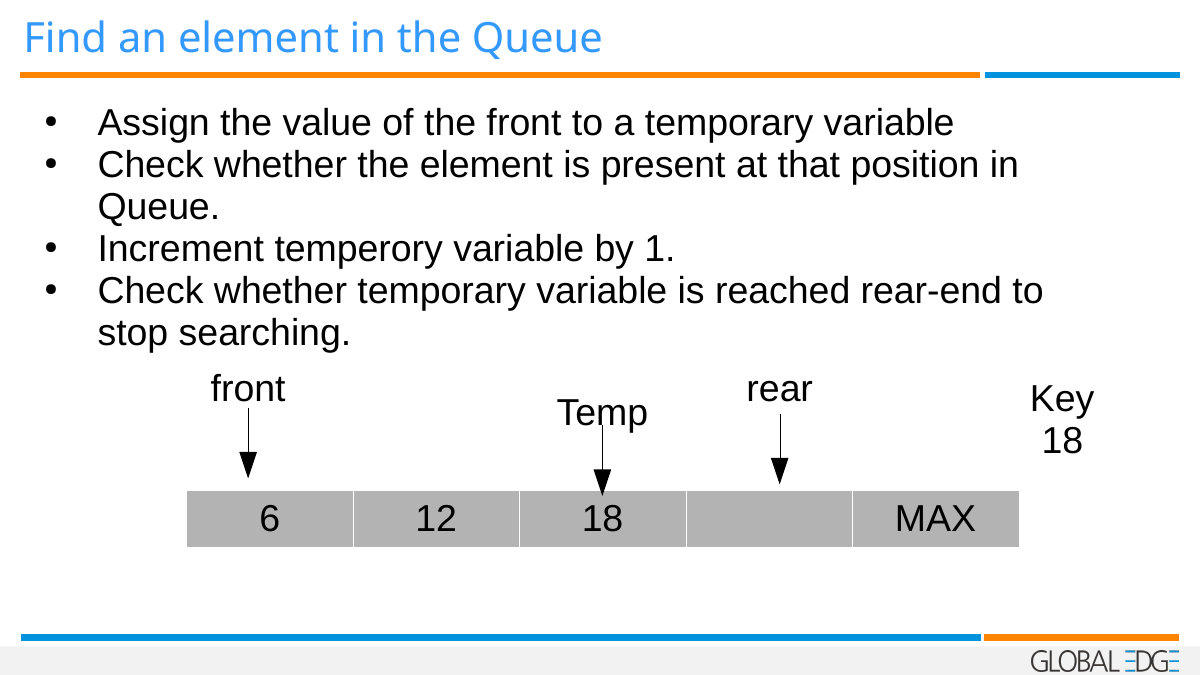

# Find an element in the Queue
Assign the value of the front to a temporary variable
Check whether the element is present at that position in Queue.
Increment temperory variable by 1.
Check whether temporary variable is reached rear-end to stop searching.
front
rear
 Key
 18
Temp
| 6 | 12 | 18 | | MAX |
| --- | --- | --- | --- | --- |